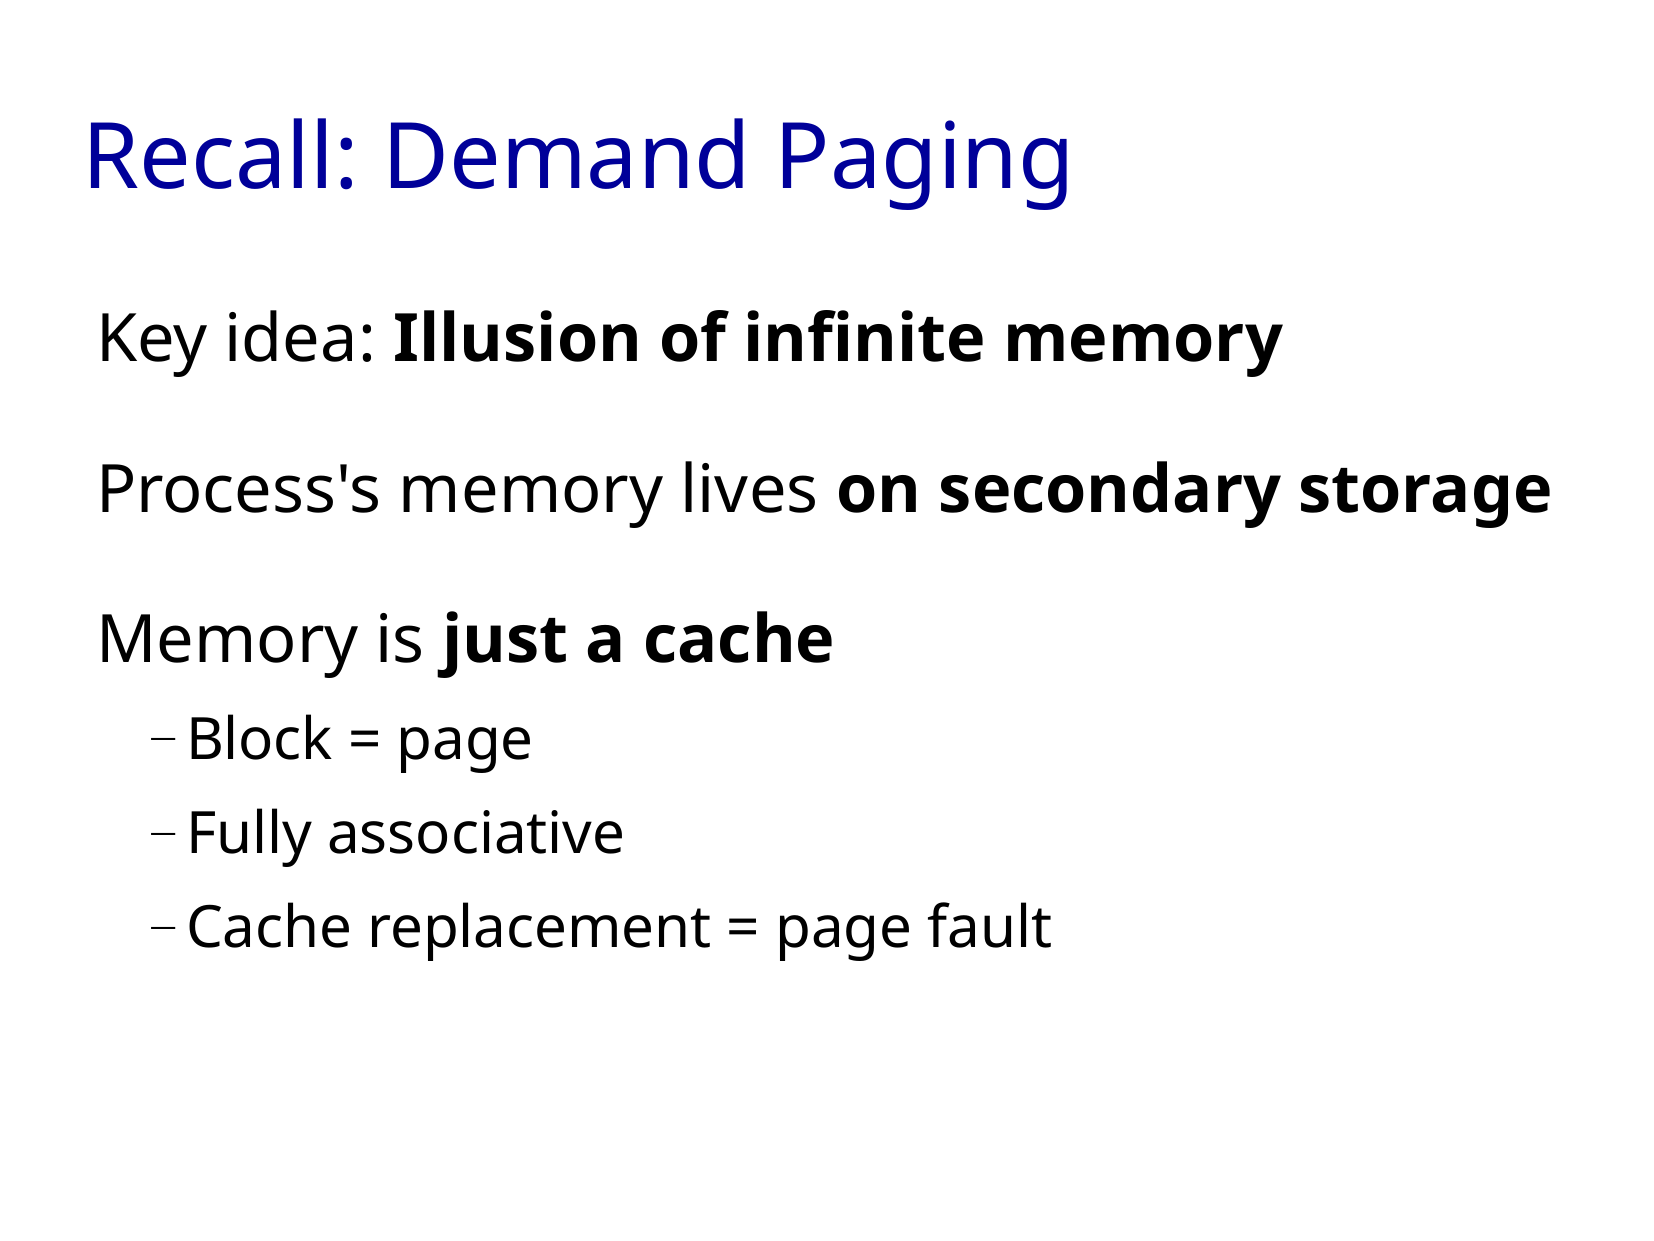

# Recall: Demand Paging
Key idea: Illusion of infinite memory
Process's memory lives on secondary storage
Memory is just a cache
Block = page
Fully associative
Cache replacement = page fault